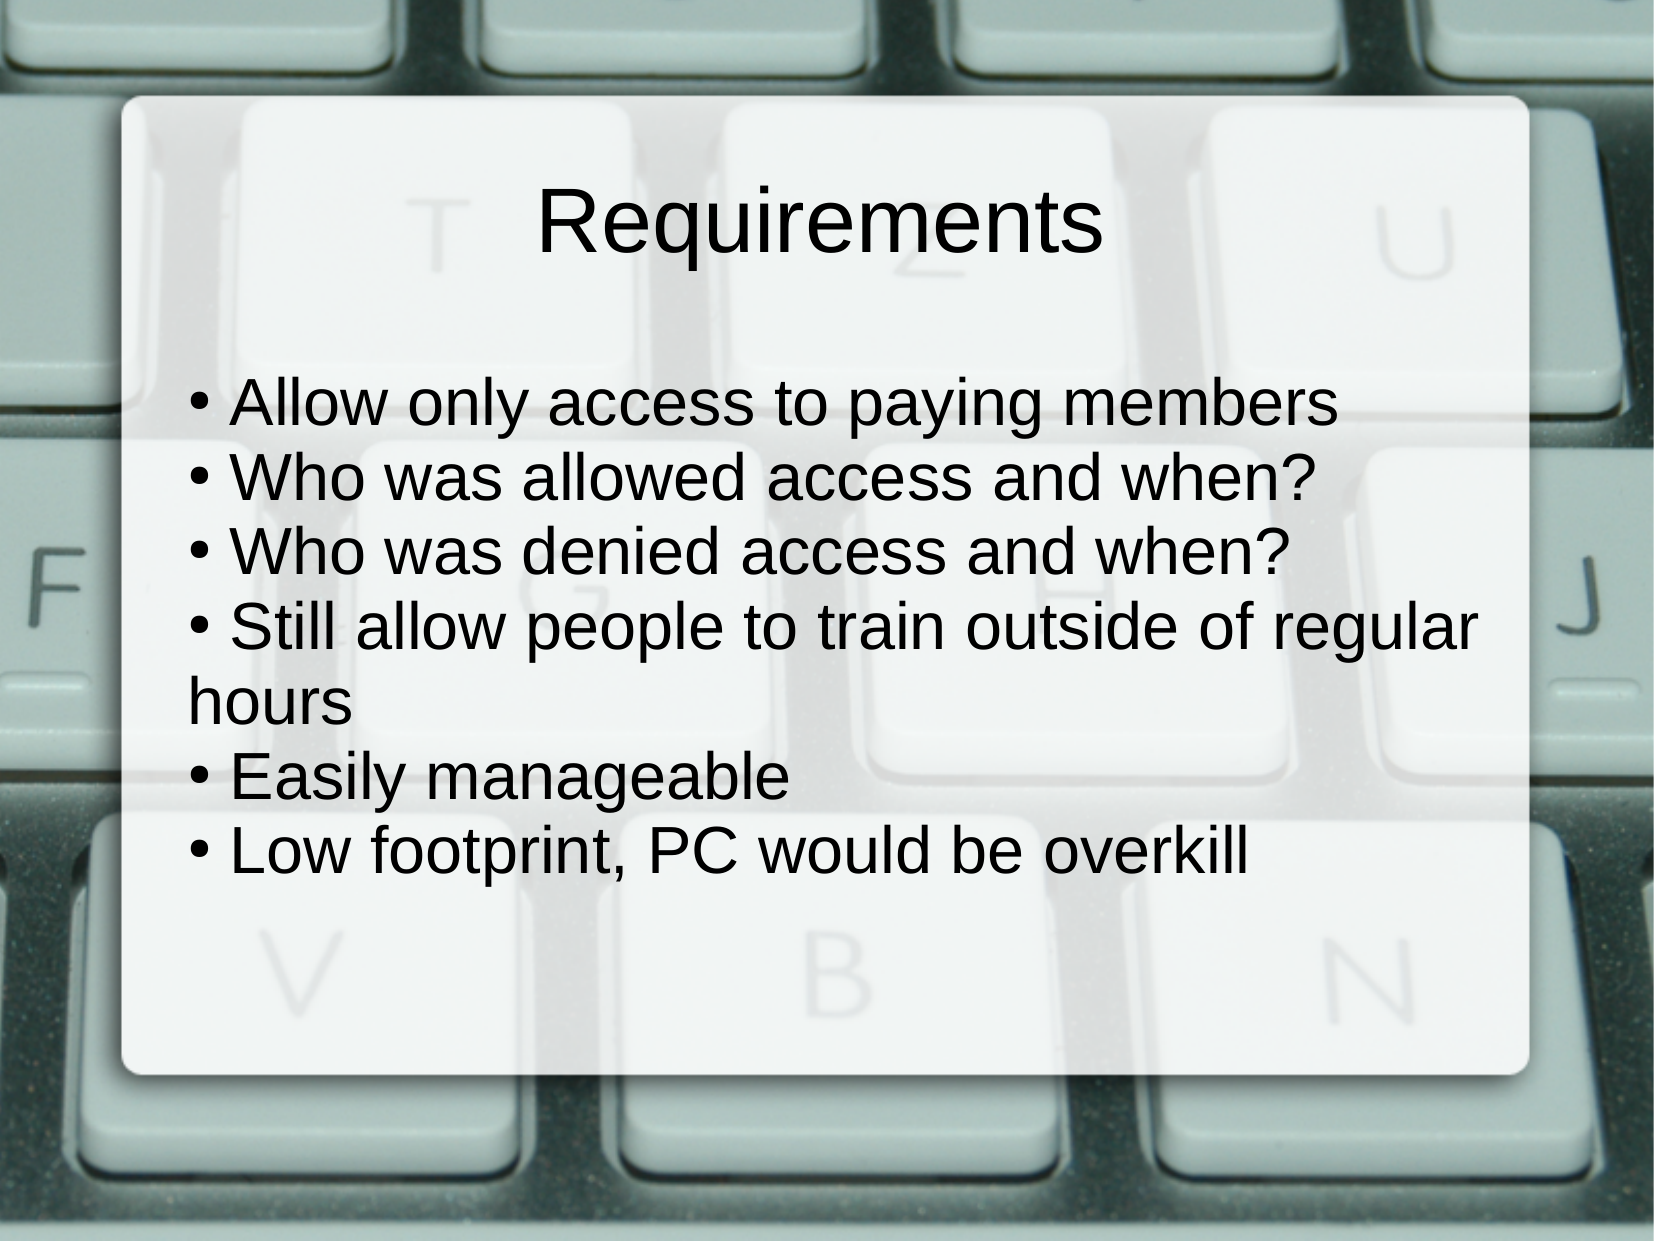

# Requirements
 Allow only access to paying members
 Who was allowed access and when?
 Who was denied access and when?
 Still allow people to train outside of regular hours
 Easily manageable
 Low footprint, PC would be overkill